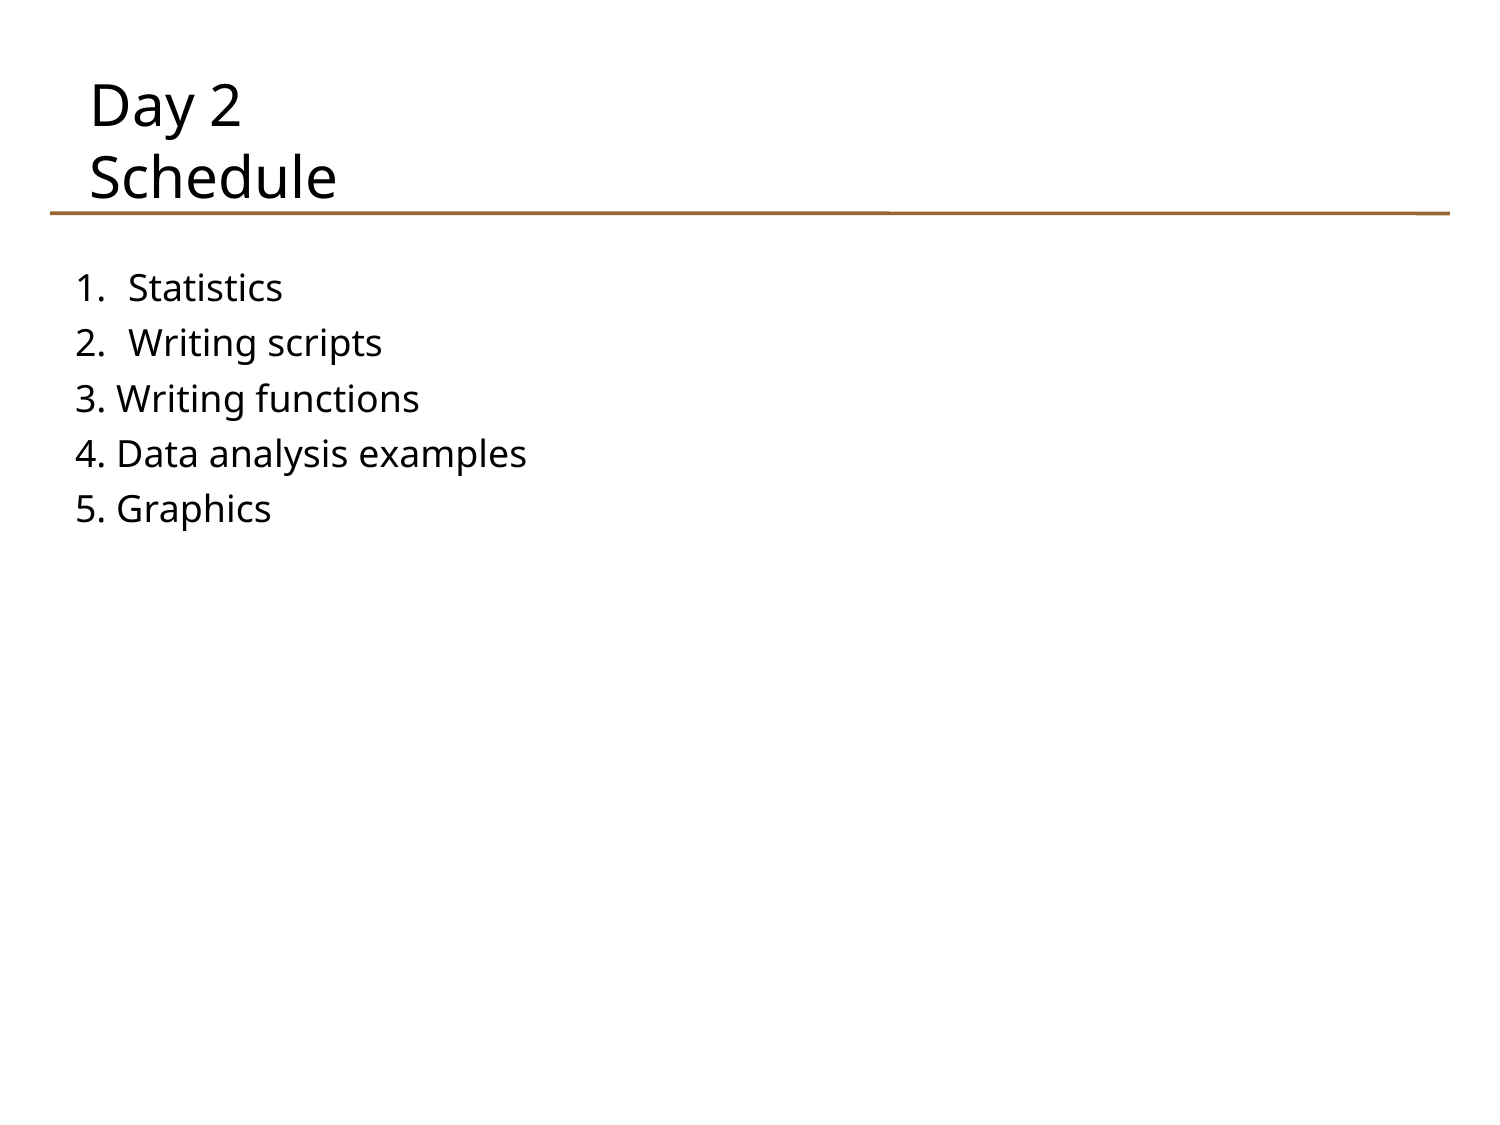

Day 2
Schedule
Statistics
Writing scripts
3. Writing functions
4. Data analysis examples
5. Graphics